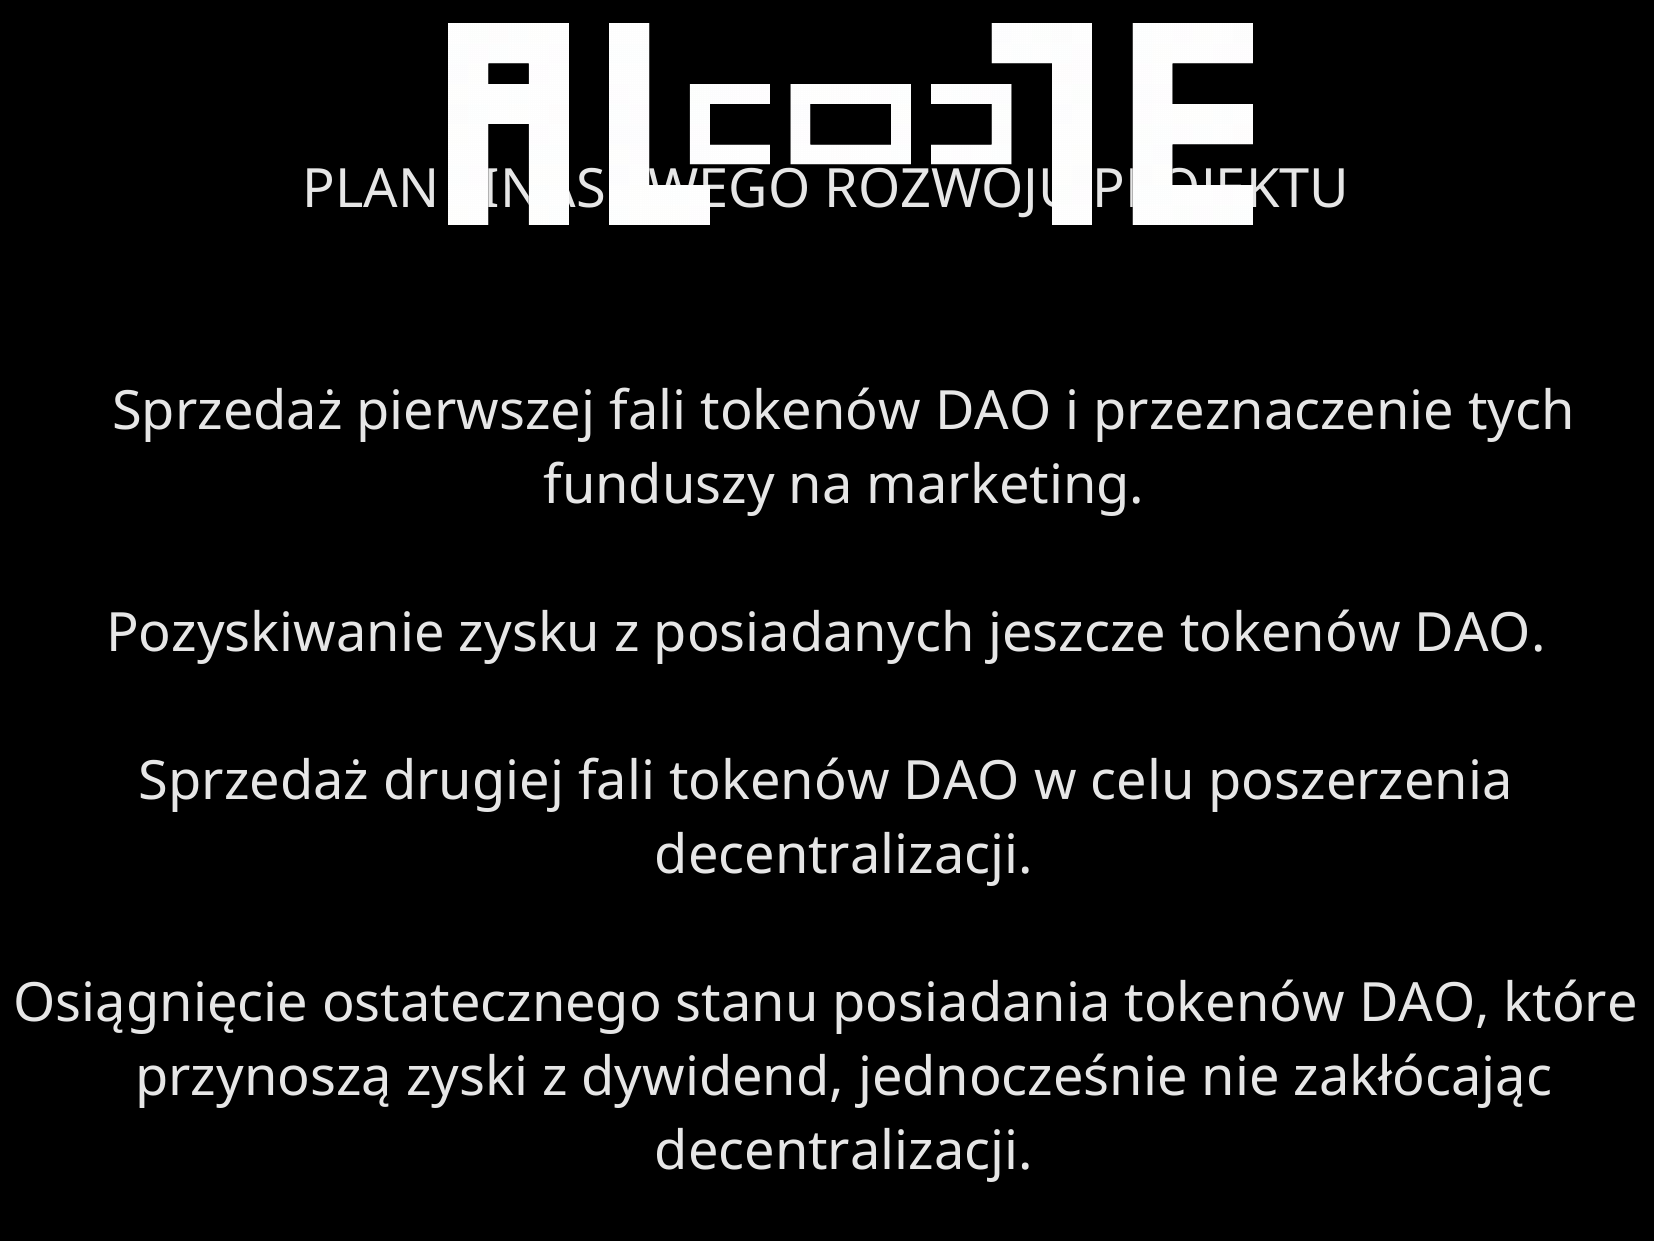

# PLAN FINASOWEGO ROZWOJU PROJEKTU Sprzedaż pierwszej fali tokenów DAO i przeznaczenie tych funduszy na marketing.
Pozyskiwanie zysku z posiadanych jeszcze tokenów DAO.
Sprzedaż drugiej fali tokenów DAO w celu poszerzenia decentralizacji.
Osiągnięcie ostatecznego stanu posiadania tokenów DAO, które przynoszą zyski z dywidend, jednocześnie nie zakłócając decentralizacji.